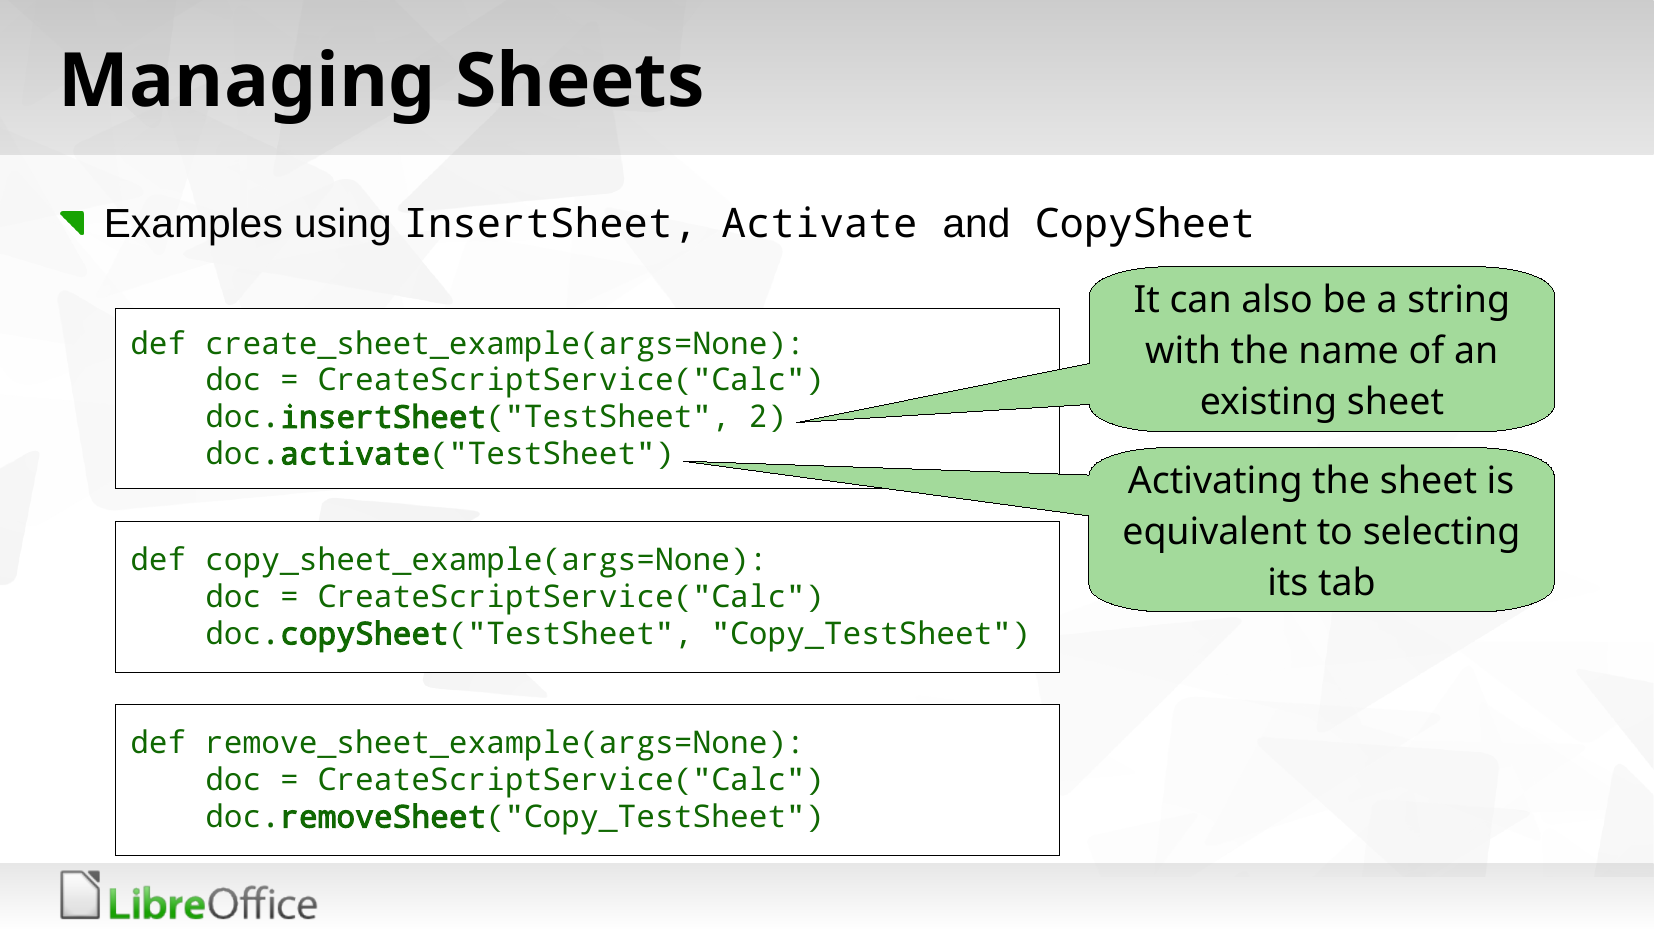

# Managing Sheets
Examples using InsertSheet, Activate and CopySheet
It can also be a string with the name of an existing sheet
def create_sheet_example(args=None):
 doc = CreateScriptService("Calc")
 doc.insertSheet("TestSheet", 2)
 doc.activate("TestSheet")
Activating the sheet is equivalent to selecting its tab
def copy_sheet_example(args=None):
 doc = CreateScriptService("Calc")
 doc.copySheet("TestSheet", "Copy_TestSheet")
def remove_sheet_example(args=None):
 doc = CreateScriptService("Calc")
 doc.removeSheet("Copy_TestSheet")